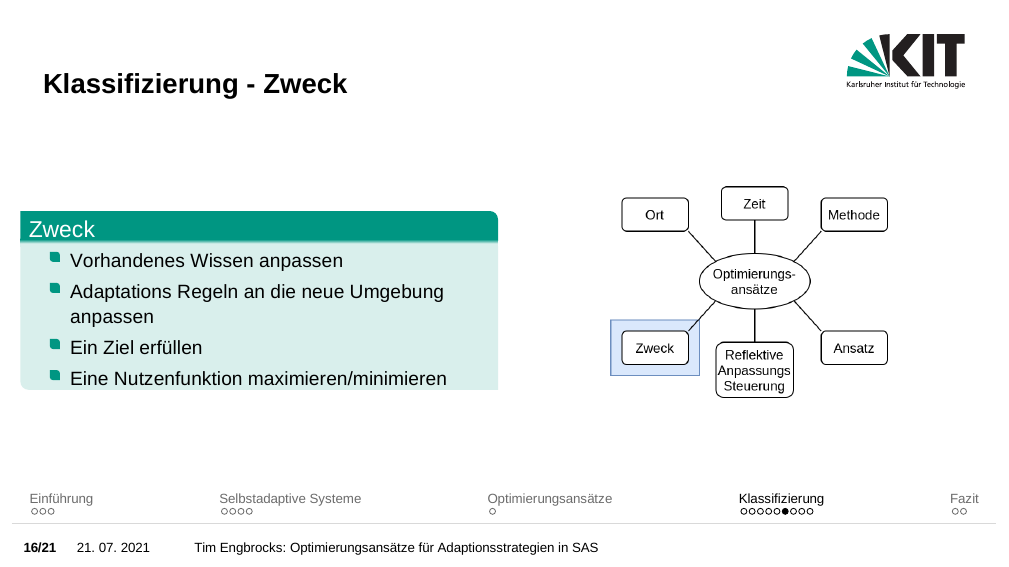

Klassifizierung - Zweck
Zweck
Vorhandenes Wissen anpassen
Adaptations Regeln an die neue Umgebung
anpassen
Ein Ziel erfüllen
Eine Nutzenfunktion maximieren/minimieren
Einführung
Selbstadaptive Systeme
Optimierungsansätze
Klassifizierung
Fazit
16/21
21. 07. 2021
Tim Engbrocks: Optimierungsansätze für Adaptionsstrategien in SAS